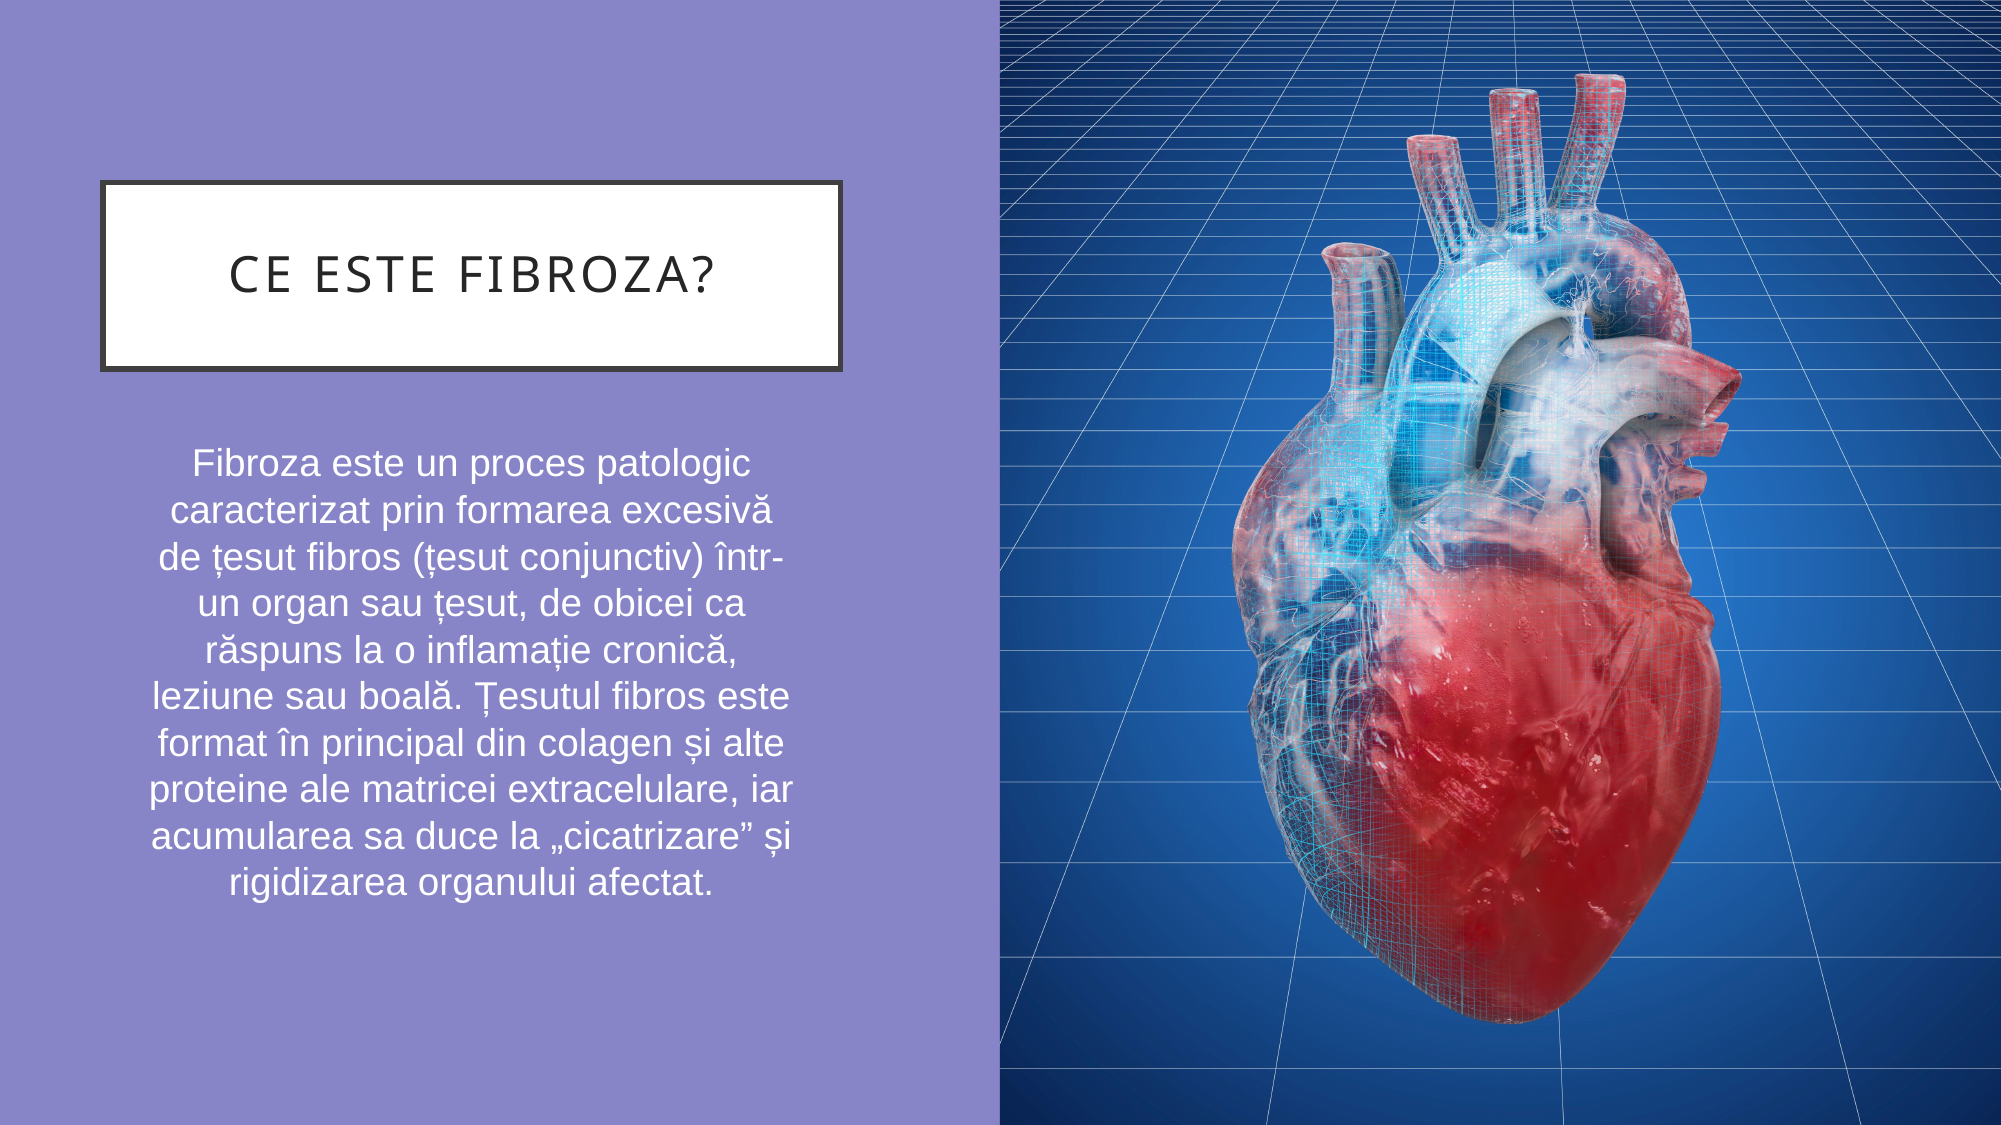

# Ce este fibroza?
Fibroza este un proces patologic caracterizat prin formarea excesivă de țesut fibros (țesut conjunctiv) într-un organ sau țesut, de obicei ca răspuns la o inflamație cronică, leziune sau boală. Țesutul fibros este format în principal din colagen și alte proteine ale matricei extracelulare, iar acumularea sa duce la „cicatrizare” și rigidizarea organului afectat.